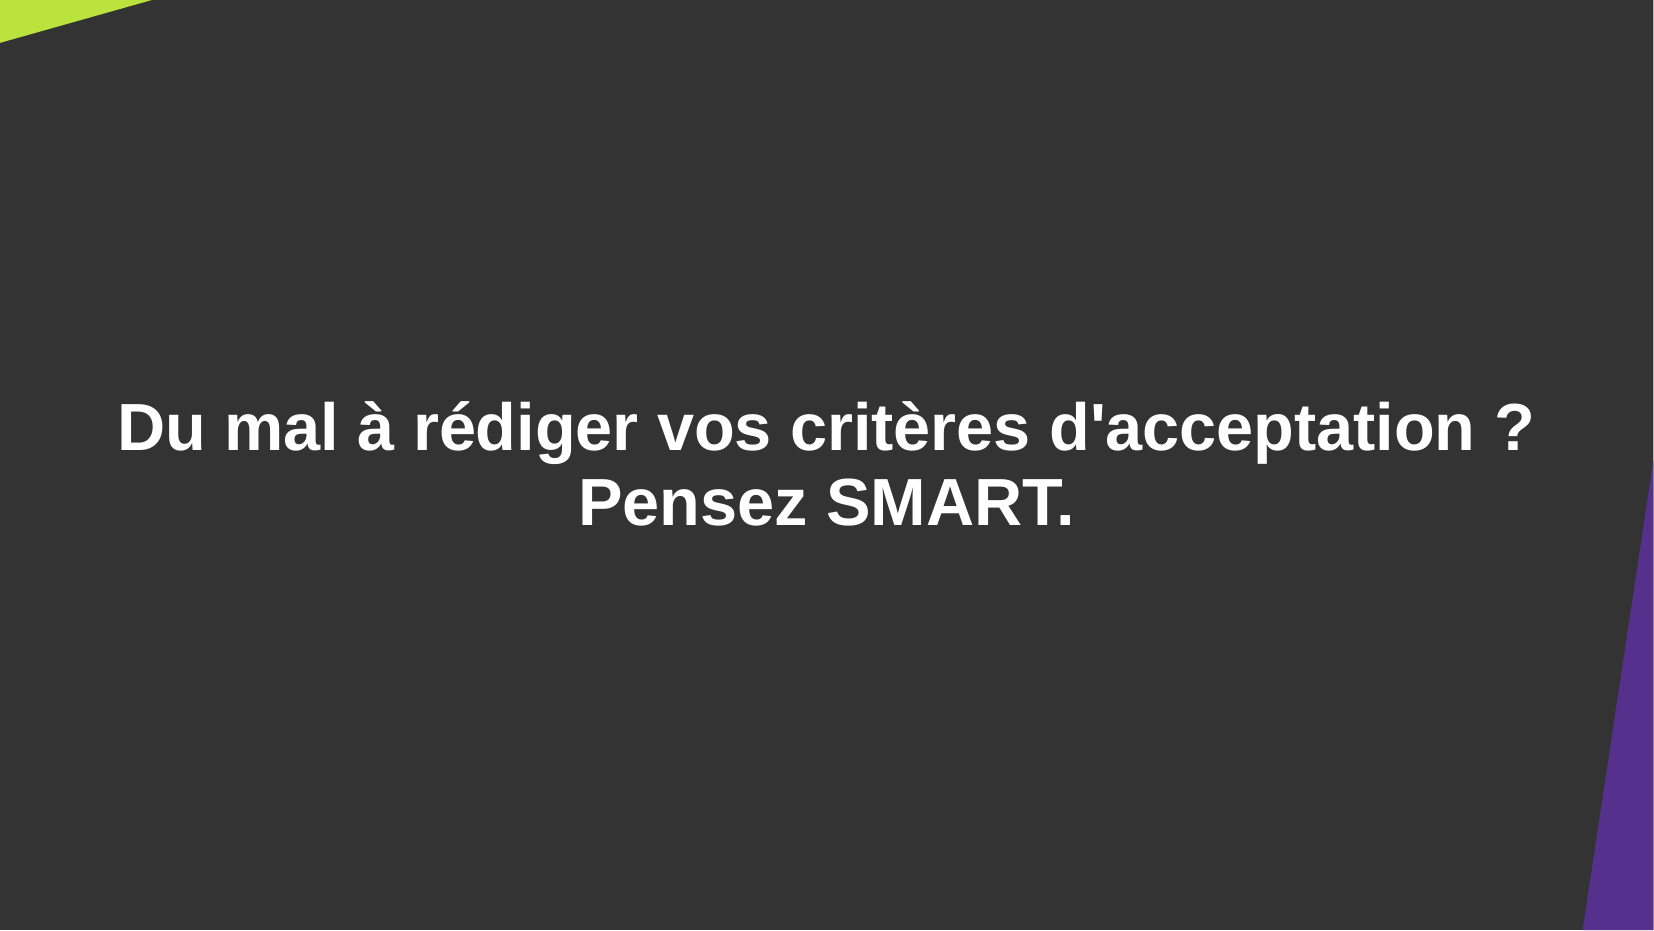

# Du mal à rédiger vos critères d'acceptation ? Pensez SMART.